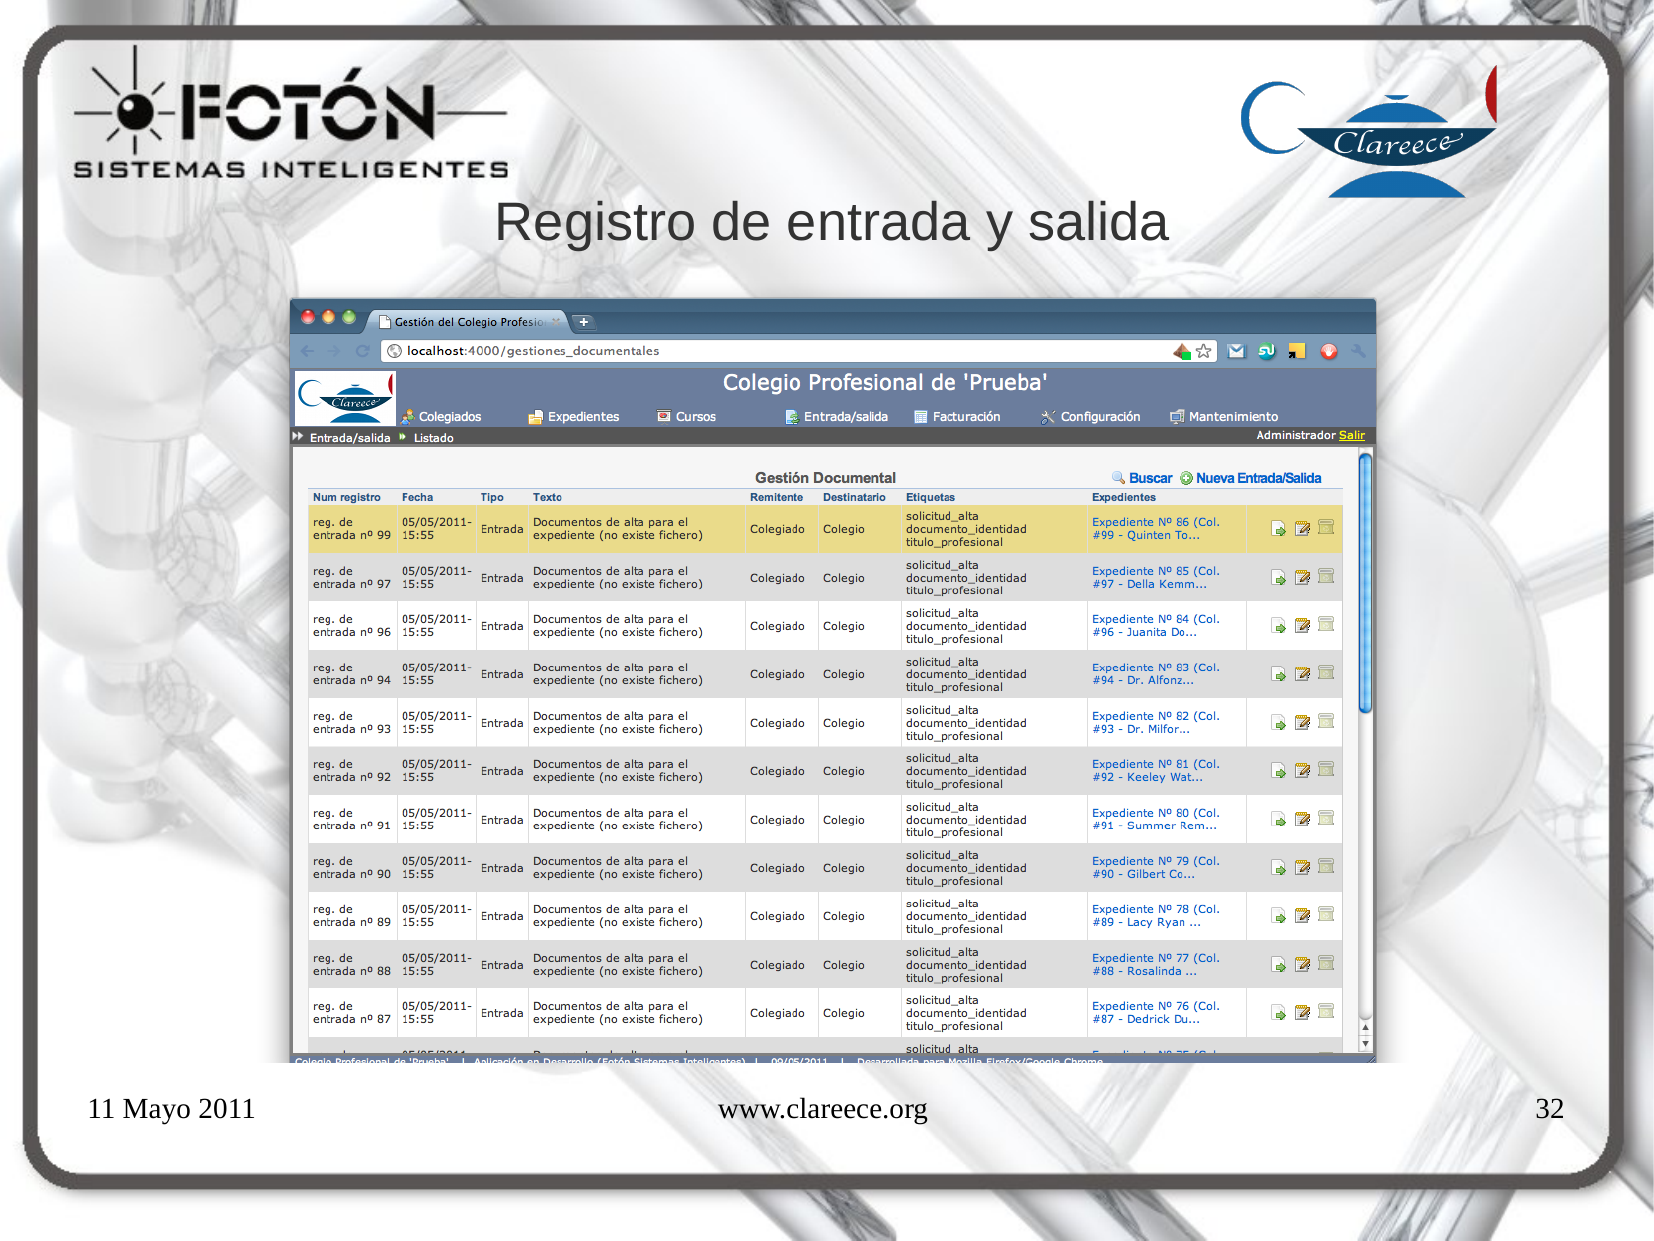

# Registro de entrada y salida
11 Mayo 2011
www.clareece.org
32